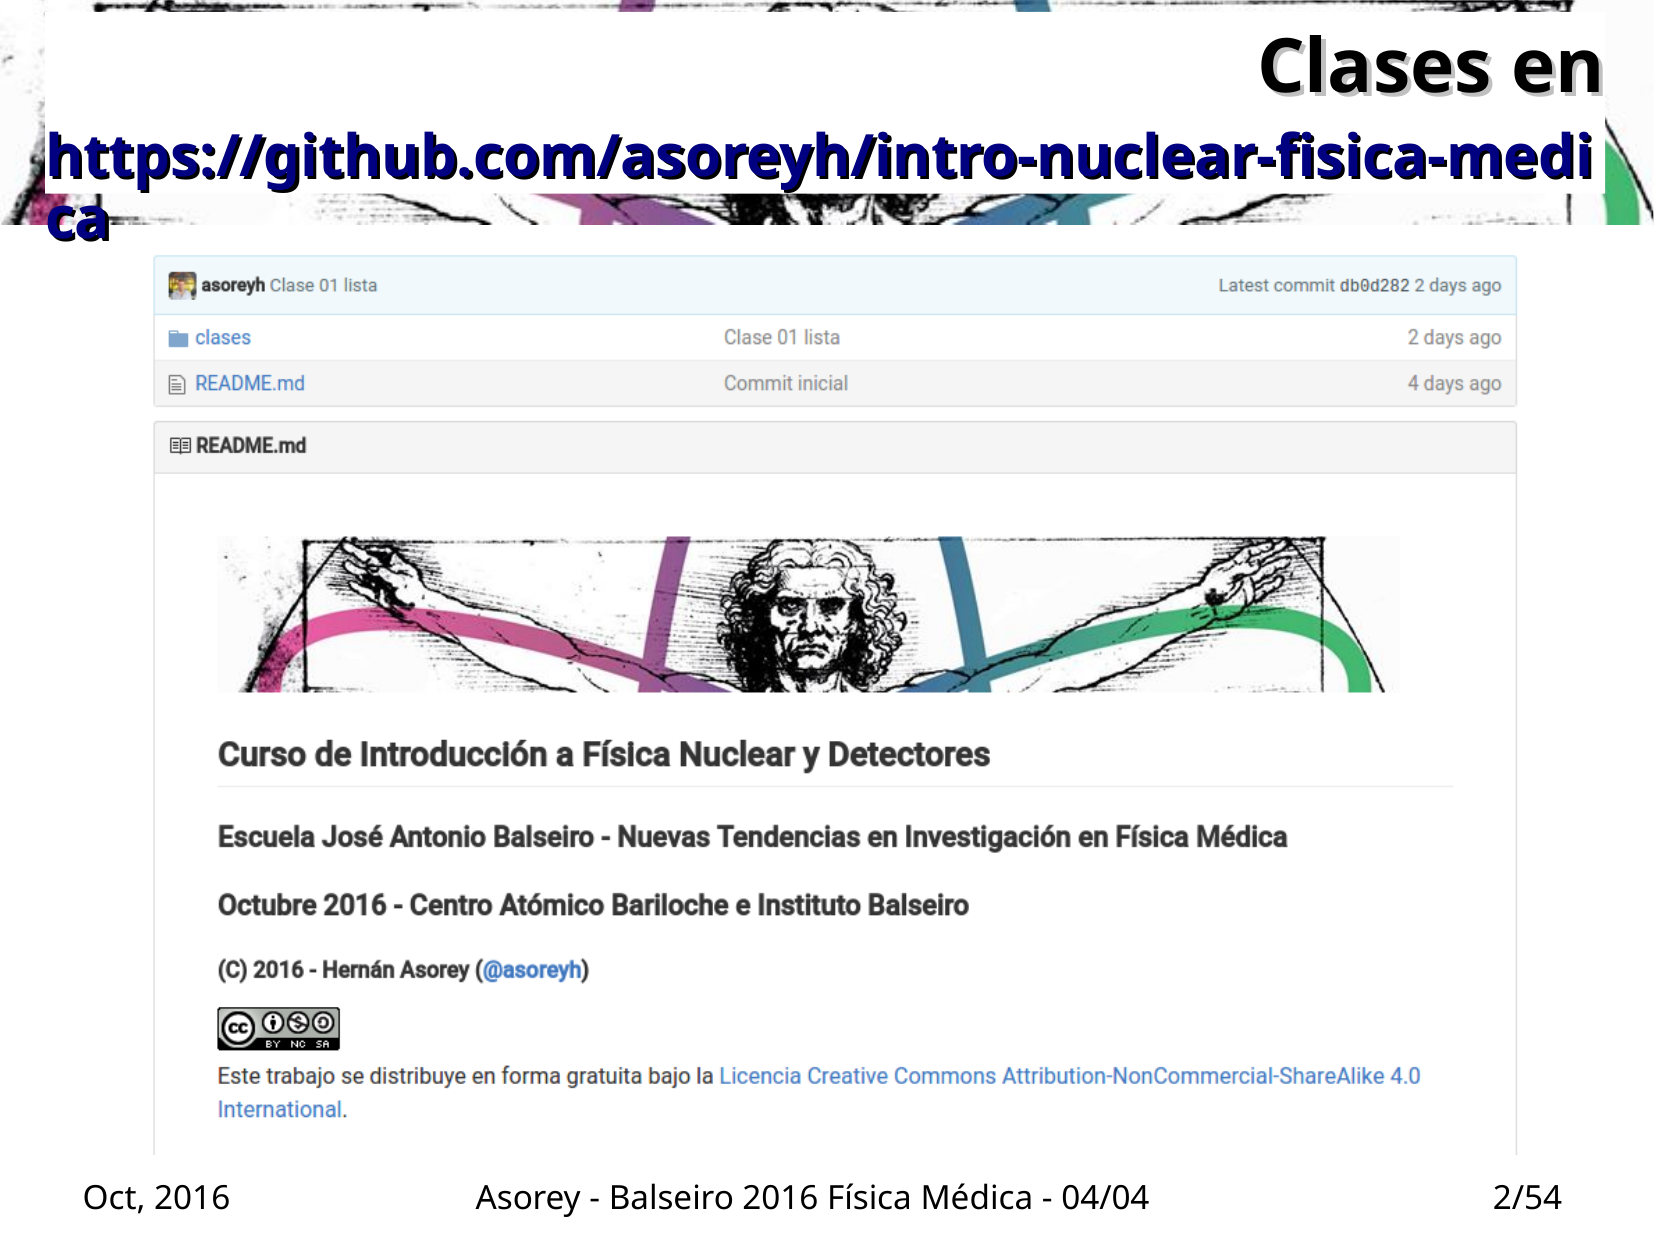

# Clases en https://github.com/asoreyh/intro-nuclear-fisica-medica
Oct, 2016
Asorey - Balseiro 2016 Física Médica - 04/04
2